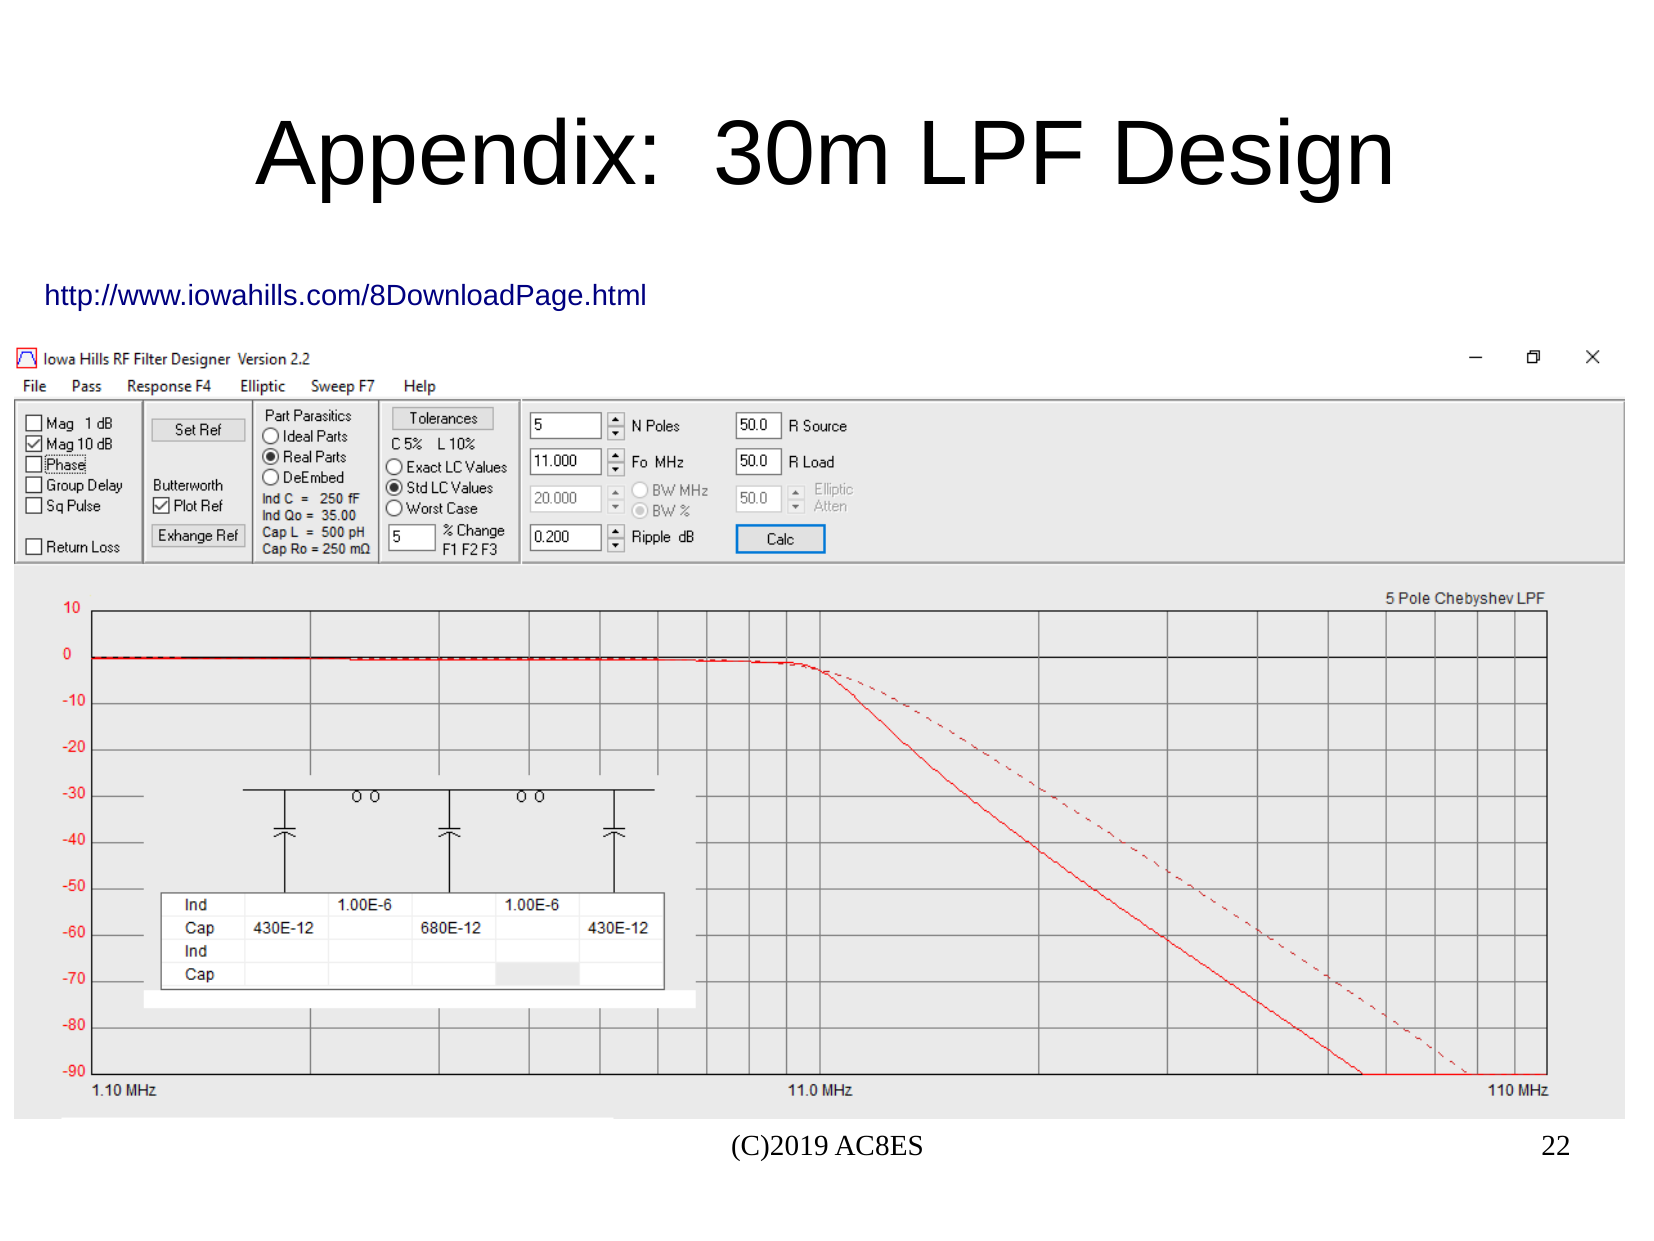

# Appendix: 30m LPF Design
http://www.iowahills.com/8DownloadPage.html
(C)2019 AC8ES
22